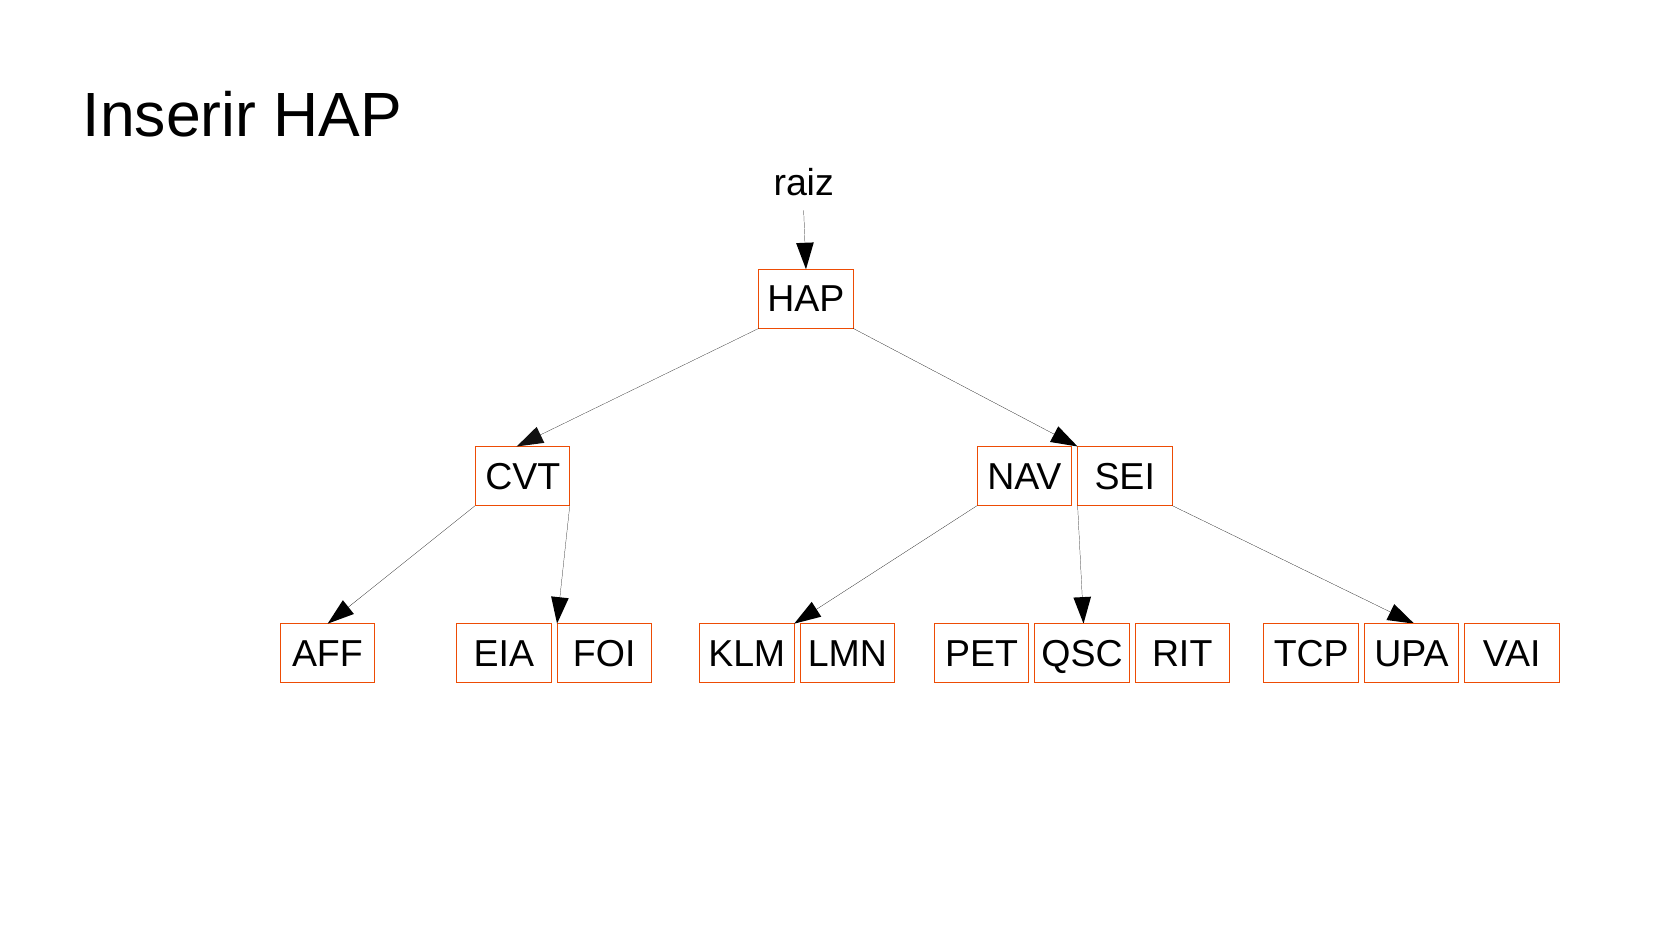

# Inserir HAP
raiz
HAP
 CVT
NAV
SEI
AFF
EIA
FOI
 KLM
LMN
 PET
QSC
RIT
TCP
UPA
VAI